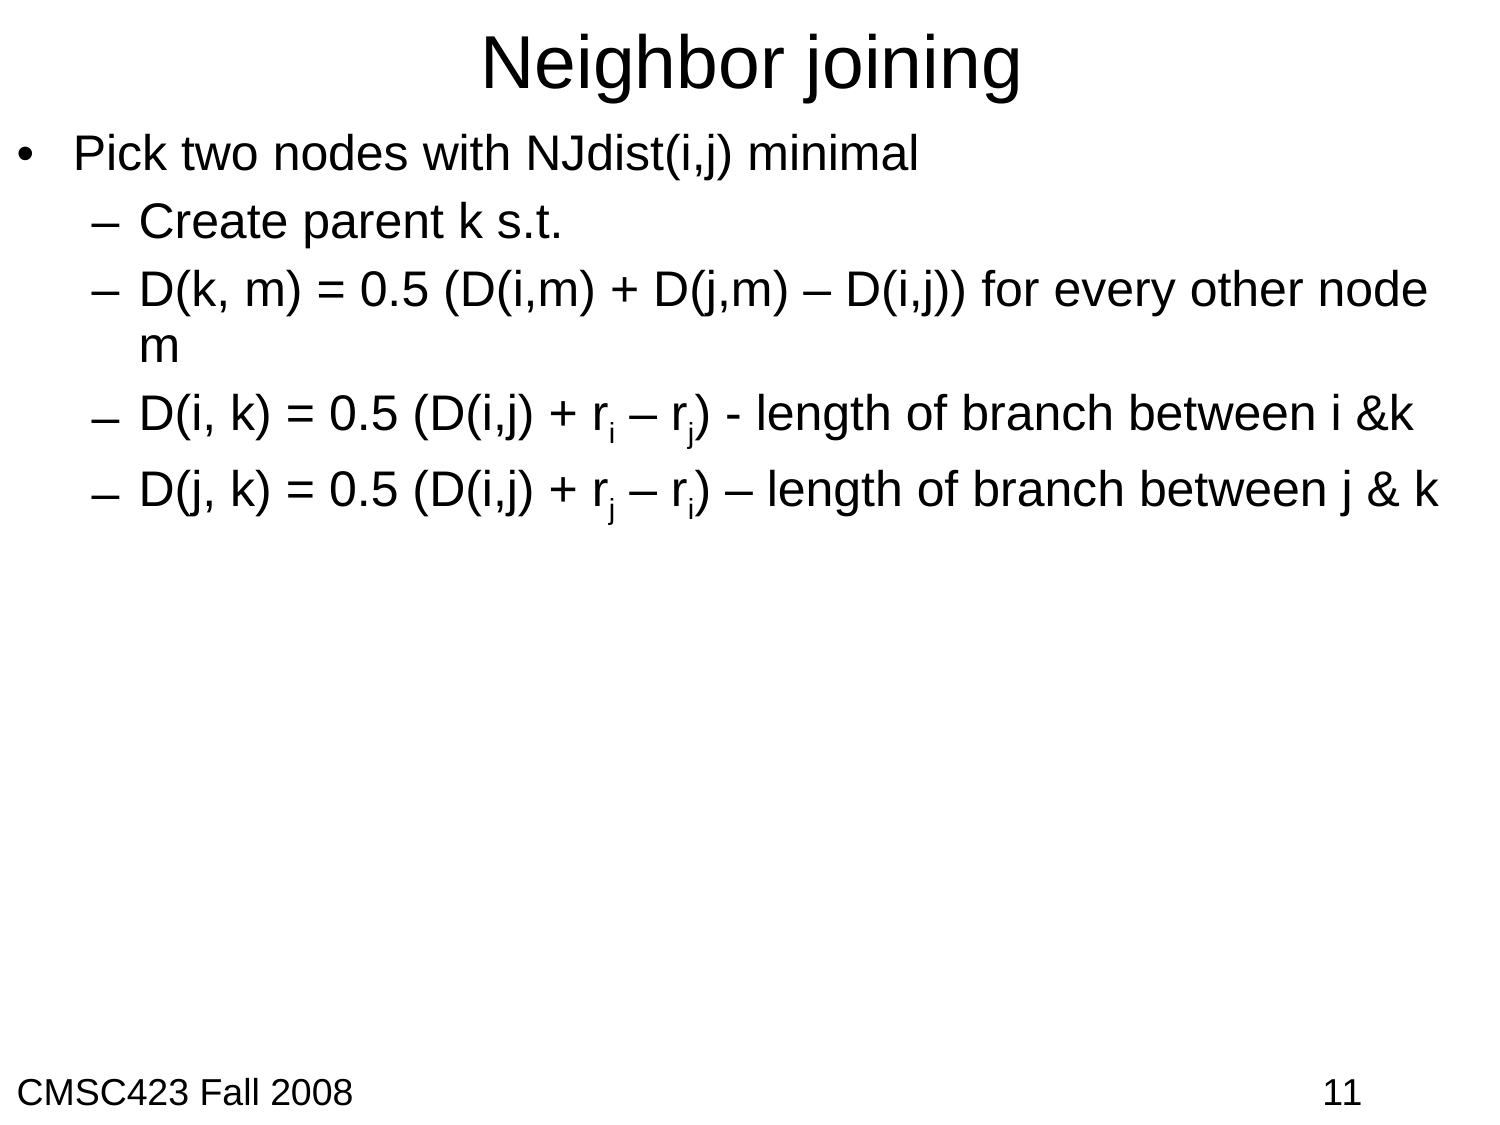

# Neighbor joining
Pick two nodes with NJdist(i,j) minimal
Create parent k s.t.
D(k, m) = 0.5 (D(i,m) + D(j,m) – D(i,j)) for every other node m
D(i, k) = 0.5 (D(i,j) + ri – rj) - length of branch between i &k
D(j, k) = 0.5 (D(i,j) + rj – ri) – length of branch between j & k
CMSC423 Fall 2008
11